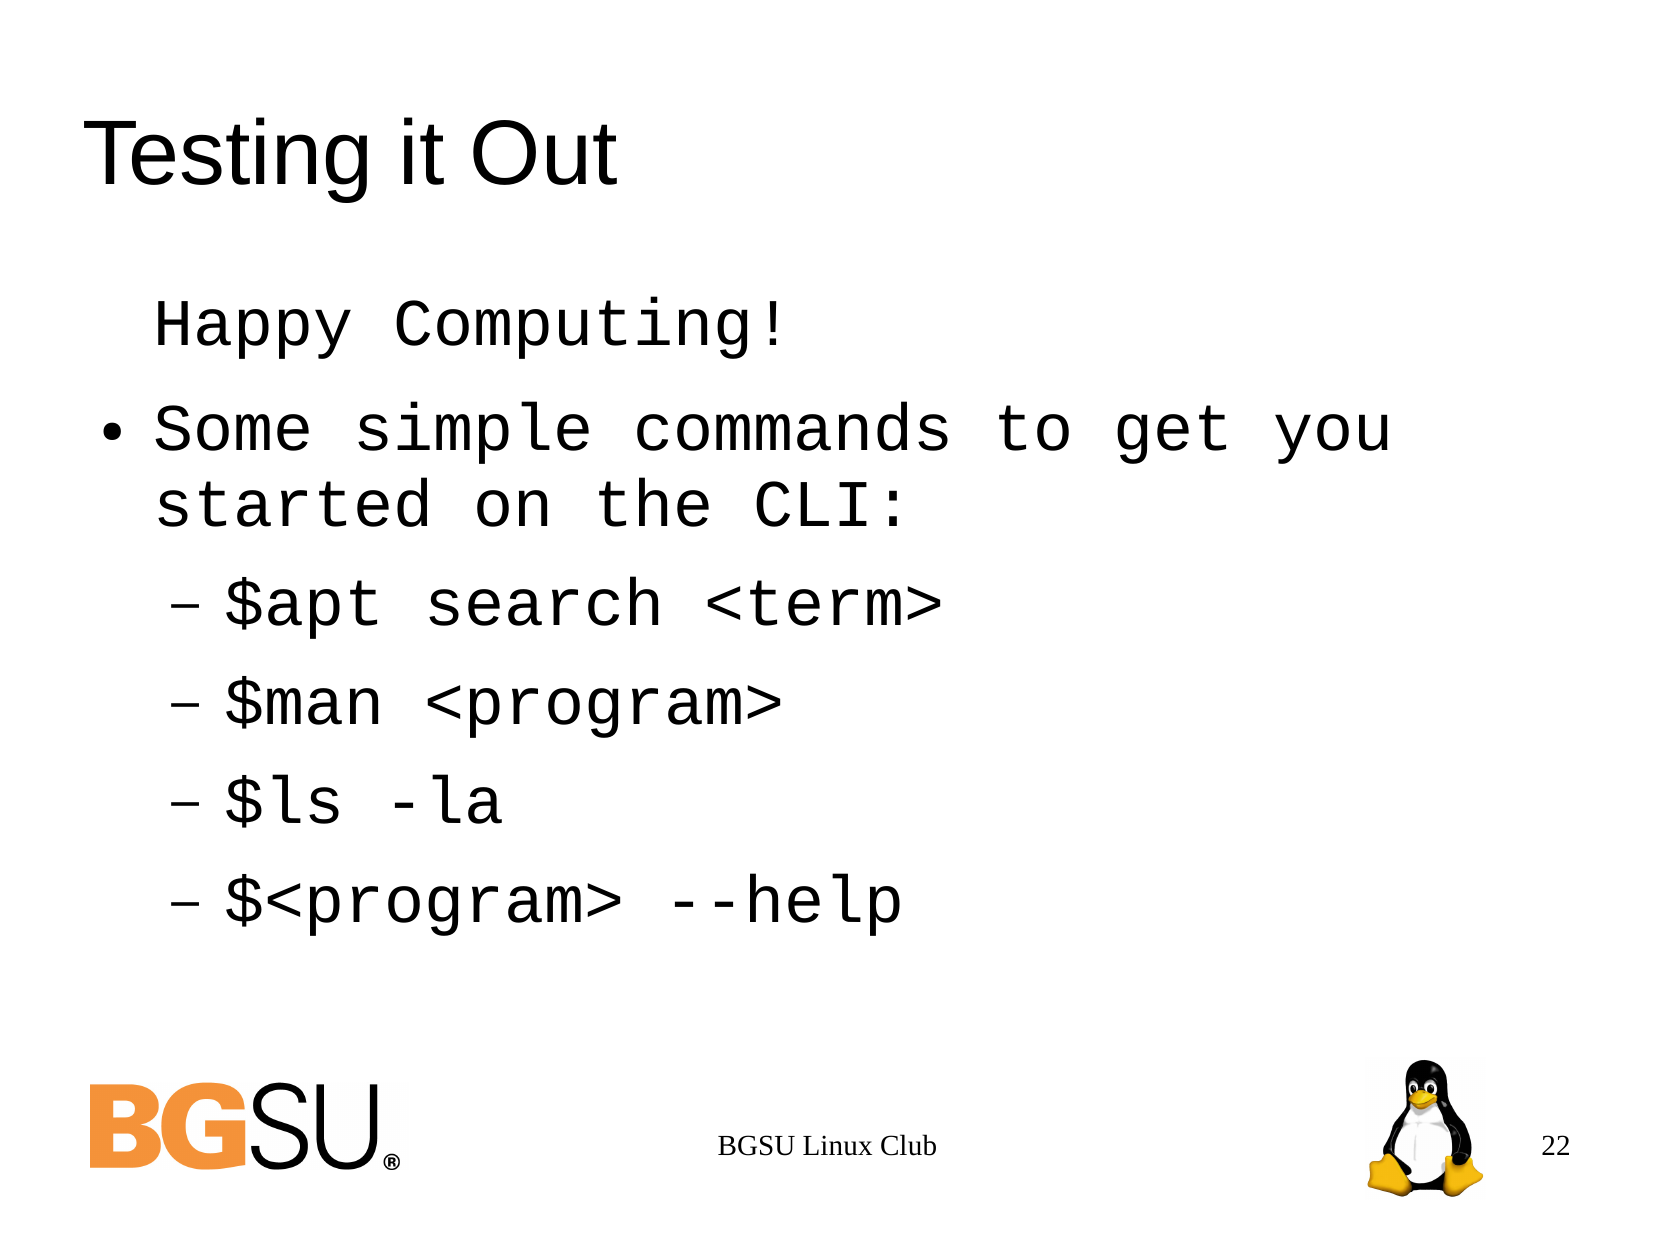

# Testing it Out
Happy Computing!
Some simple commands to get you started on the CLI:
$apt search <term>
$man <program>
$ls -la
$<program> --help
BGSU Linux Club
22